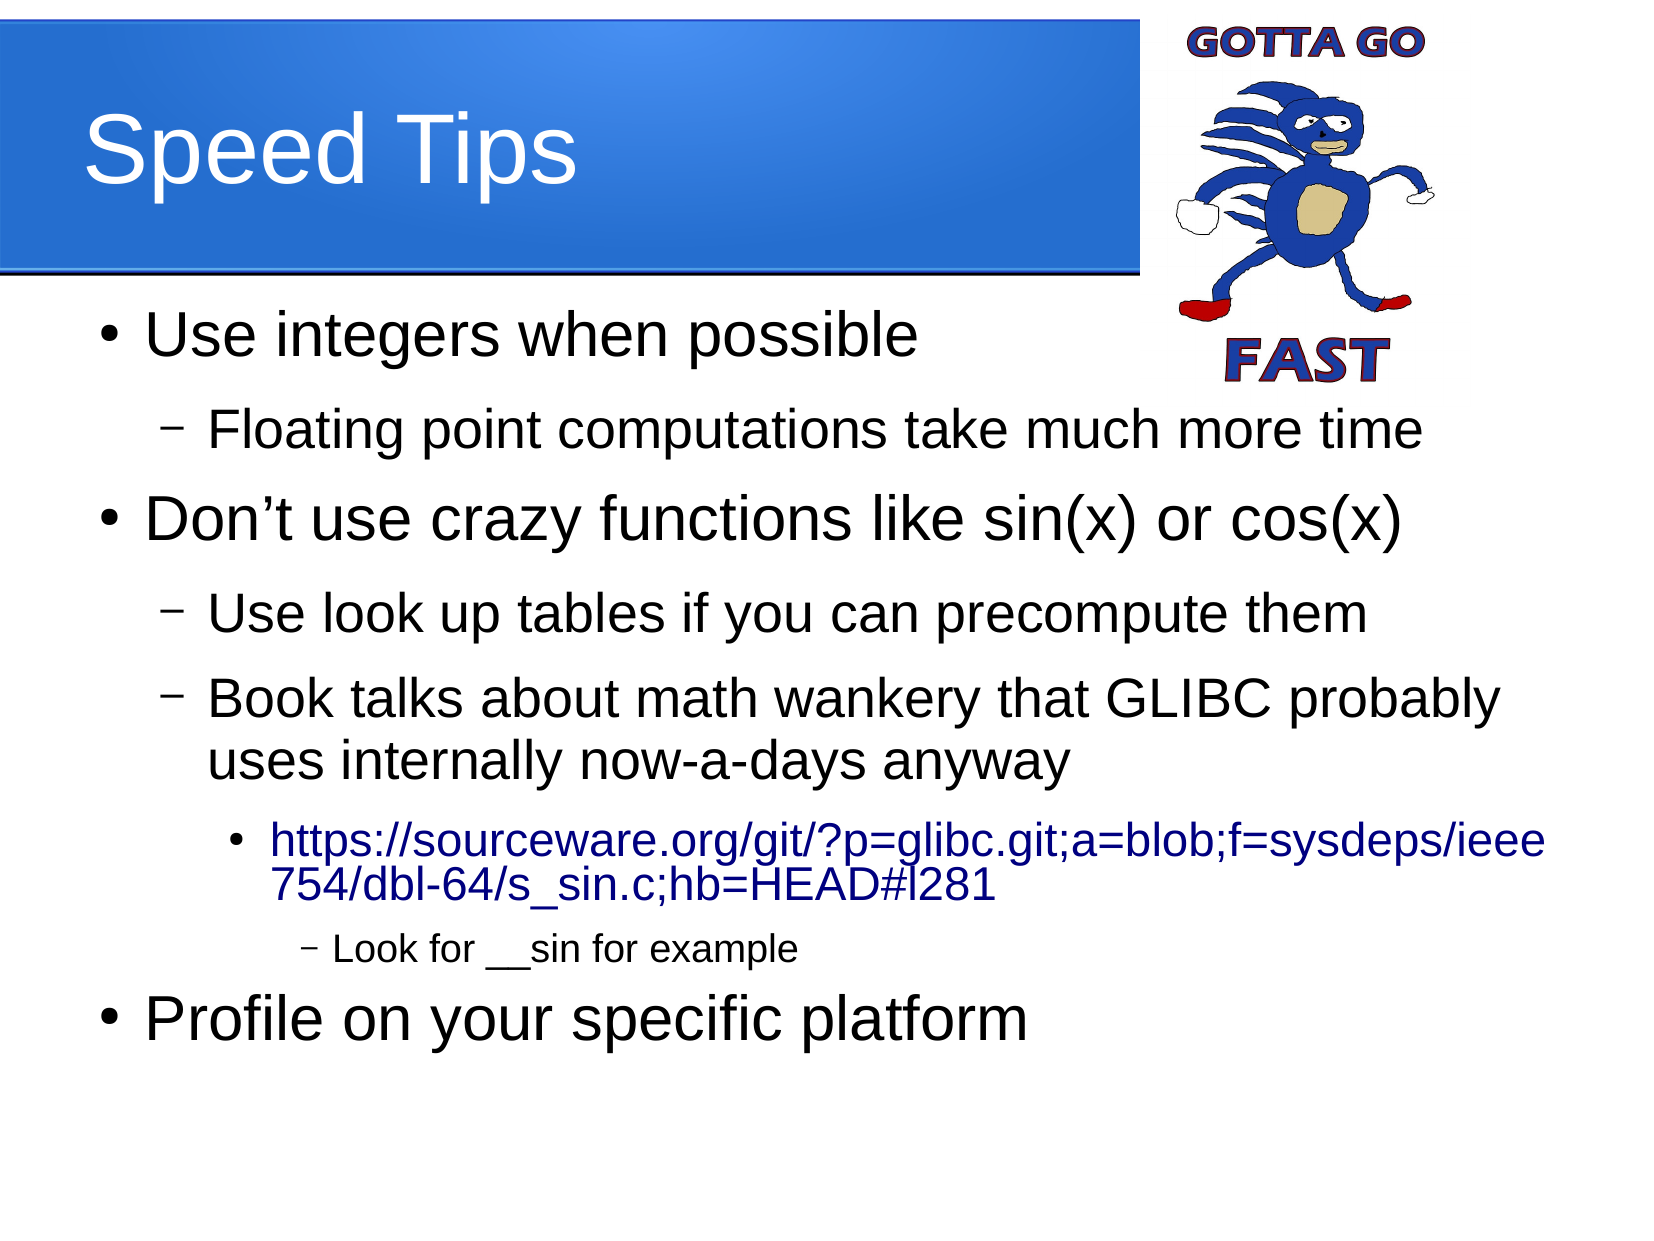

# Speed Tips
Use integers when possible
Floating point computations take much more time
Don’t use crazy functions like sin(x) or cos(x)
Use look up tables if you can precompute them
Book talks about math wankery that GLIBC probably uses internally now-a-days anyway
https://sourceware.org/git/?p=glibc.git;a=blob;f=sysdeps/ieee754/dbl-64/s_sin.c;hb=HEAD#l281
Look for __sin for example
Profile on your specific platform